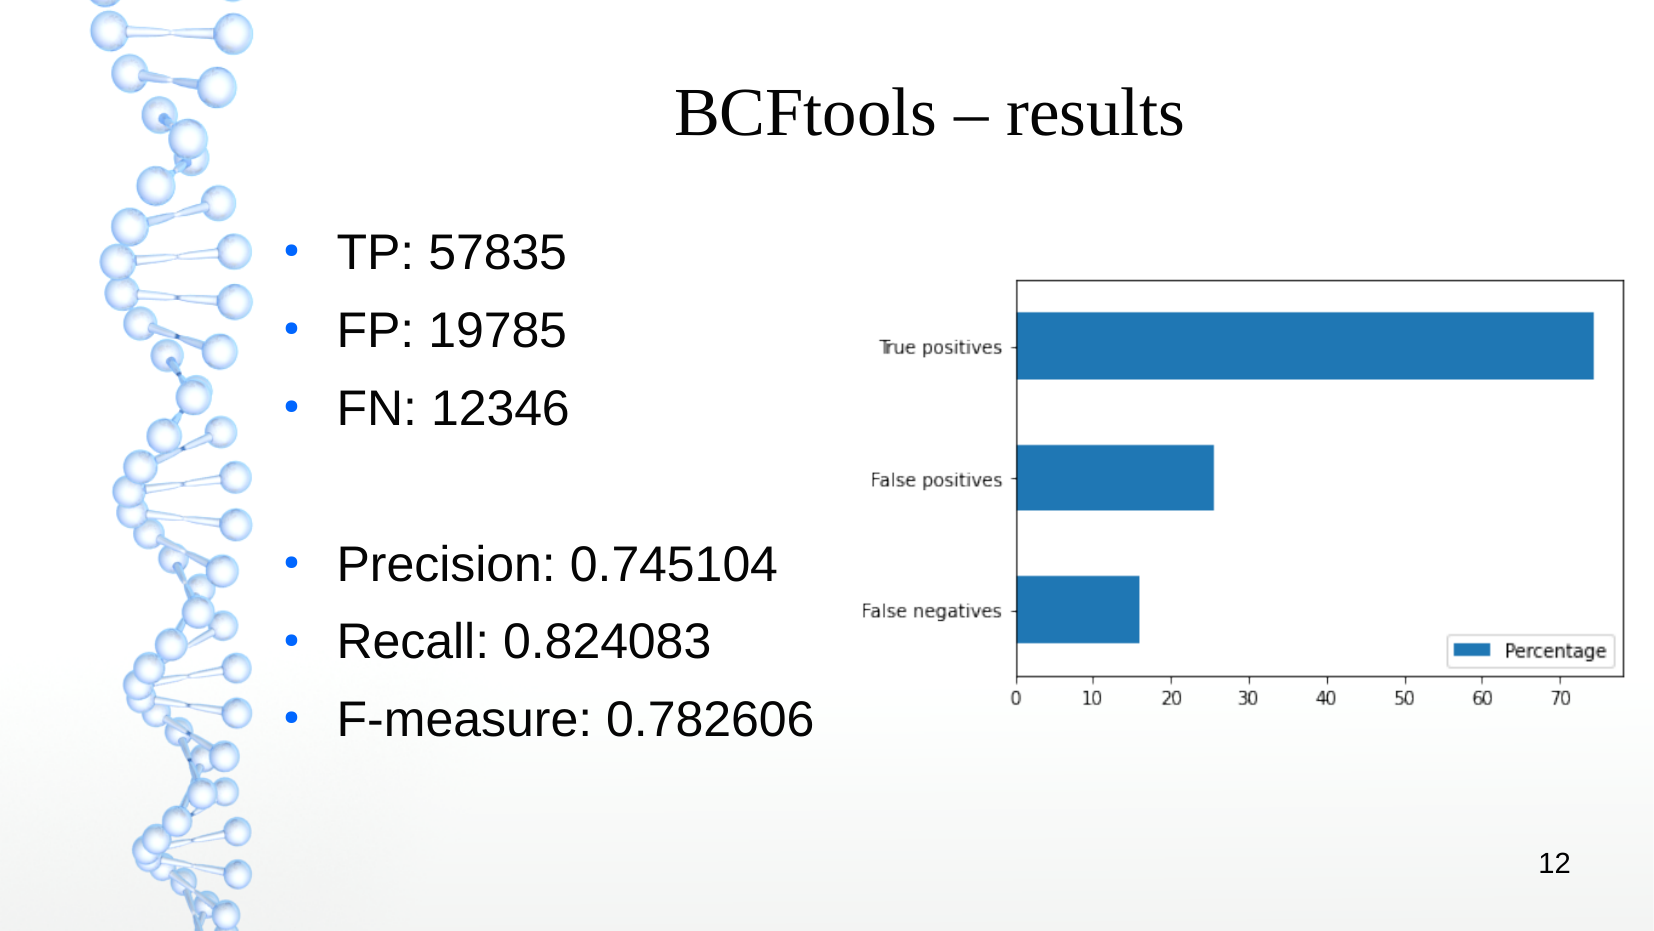

# BCFtools – results
TP: 57835
FP: 19785
FN: 12346
Precision: 0.745104
Recall: 0.824083
F-measure: 0.782606
12